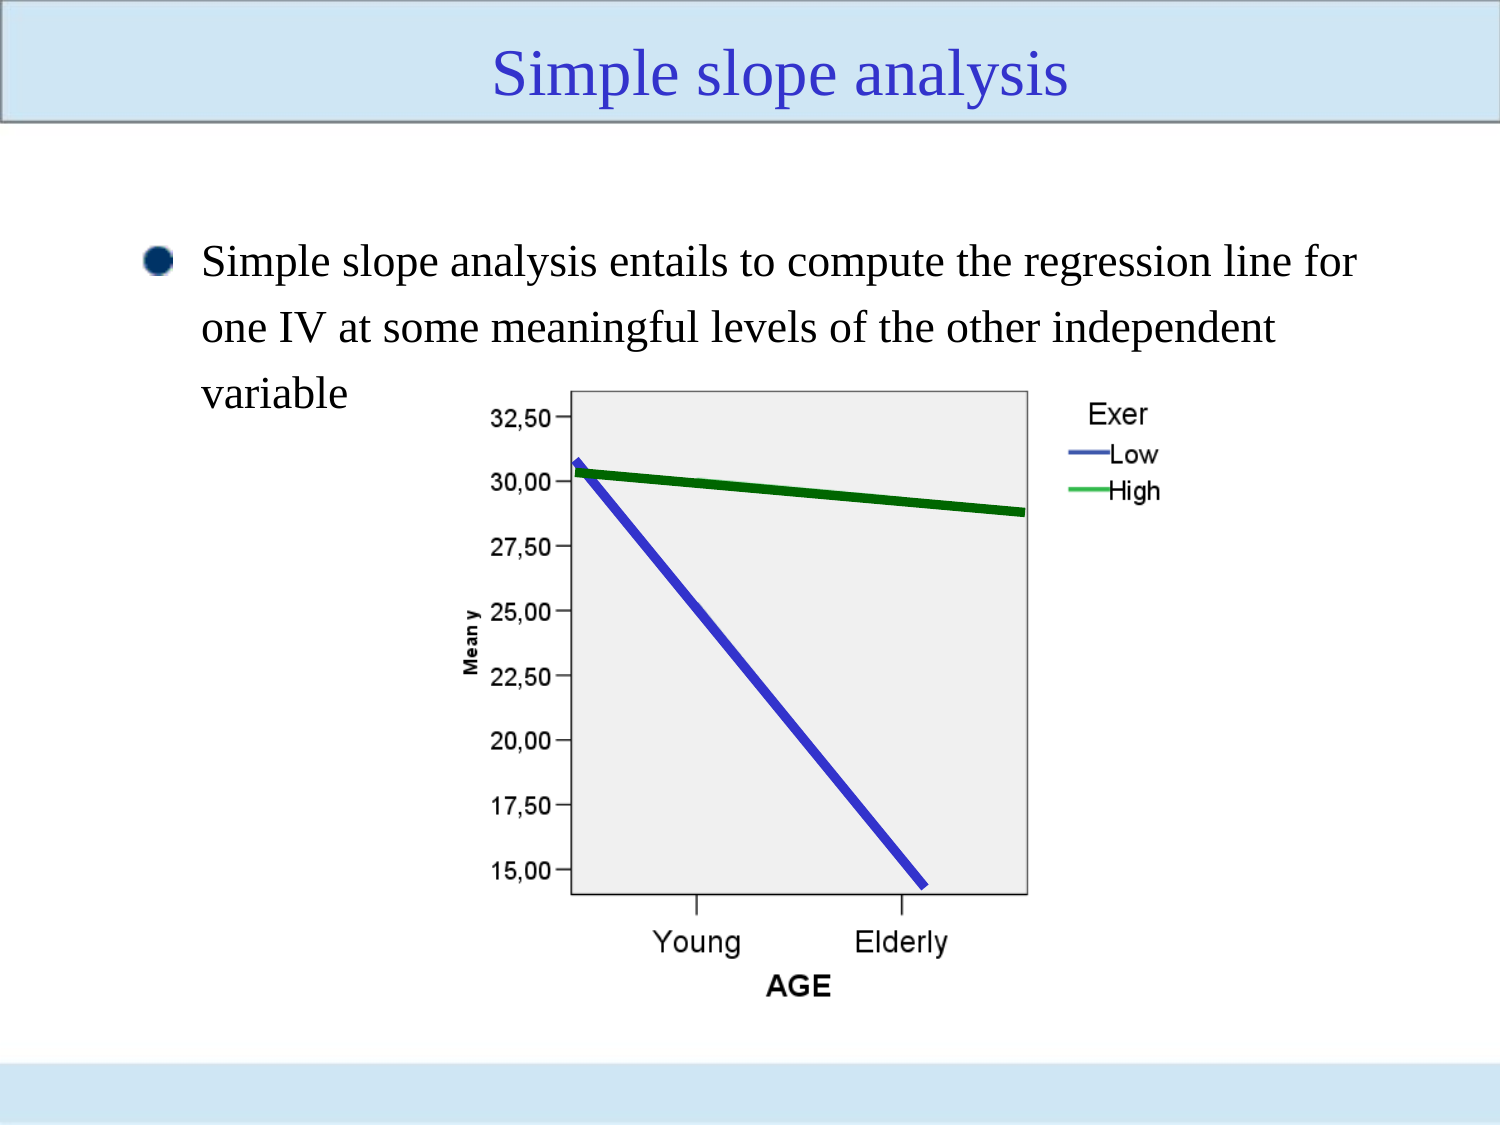

# Simple slope analysis
Simple slope analysis entails to compute the regression line for one IV at some meaningful levels of the other independent variable